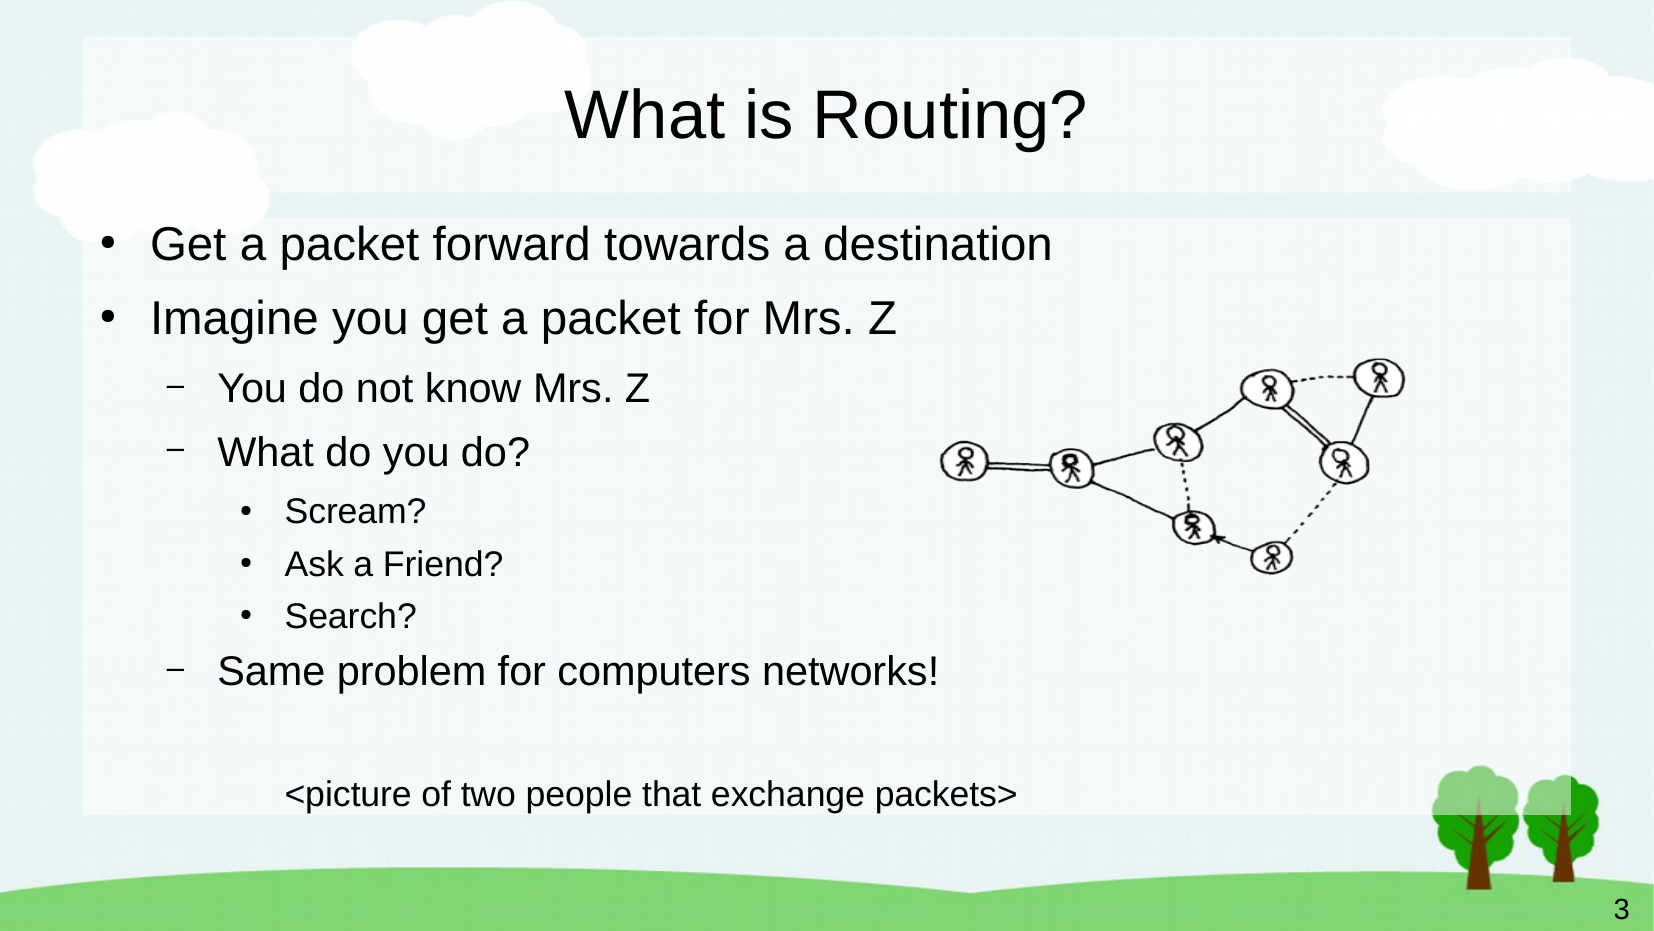

# What is Routing?
Get a packet forward towards a destination
Imagine you get a packet for Mrs. Z
You do not know Mrs. Z
What do you do?
Scream?
Ask a Friend?
Search?
Same problem for computers networks!
<picture of two people that exchange packets>
3